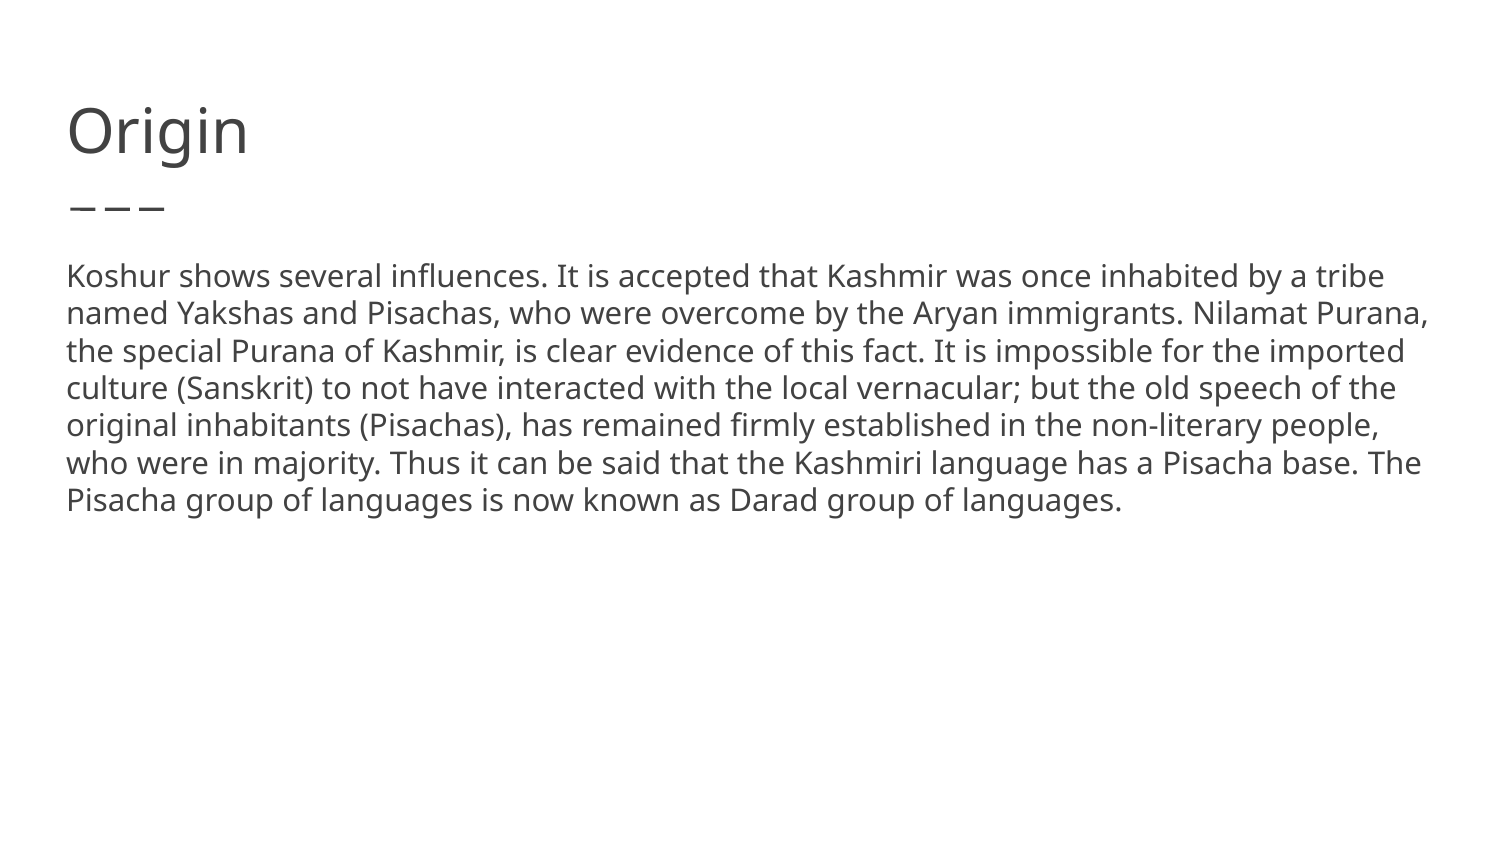

# Origin
Koshur shows several influences. It is accepted that Kashmir was once inhabited by a tribe named Yakshas and Pisachas, who were overcome by the Aryan immigrants. Nilamat Purana, the special Purana of Kashmir, is clear evidence of this fact. It is impossible for the imported culture (Sanskrit) to not have interacted with the local vernacular; but the old speech of the original inhabitants (Pisachas), has remained firmly established in the non-literary people, who were in majority. Thus it can be said that the Kashmiri language has a Pisacha base. The Pisacha group of languages is now known as Darad group of languages.